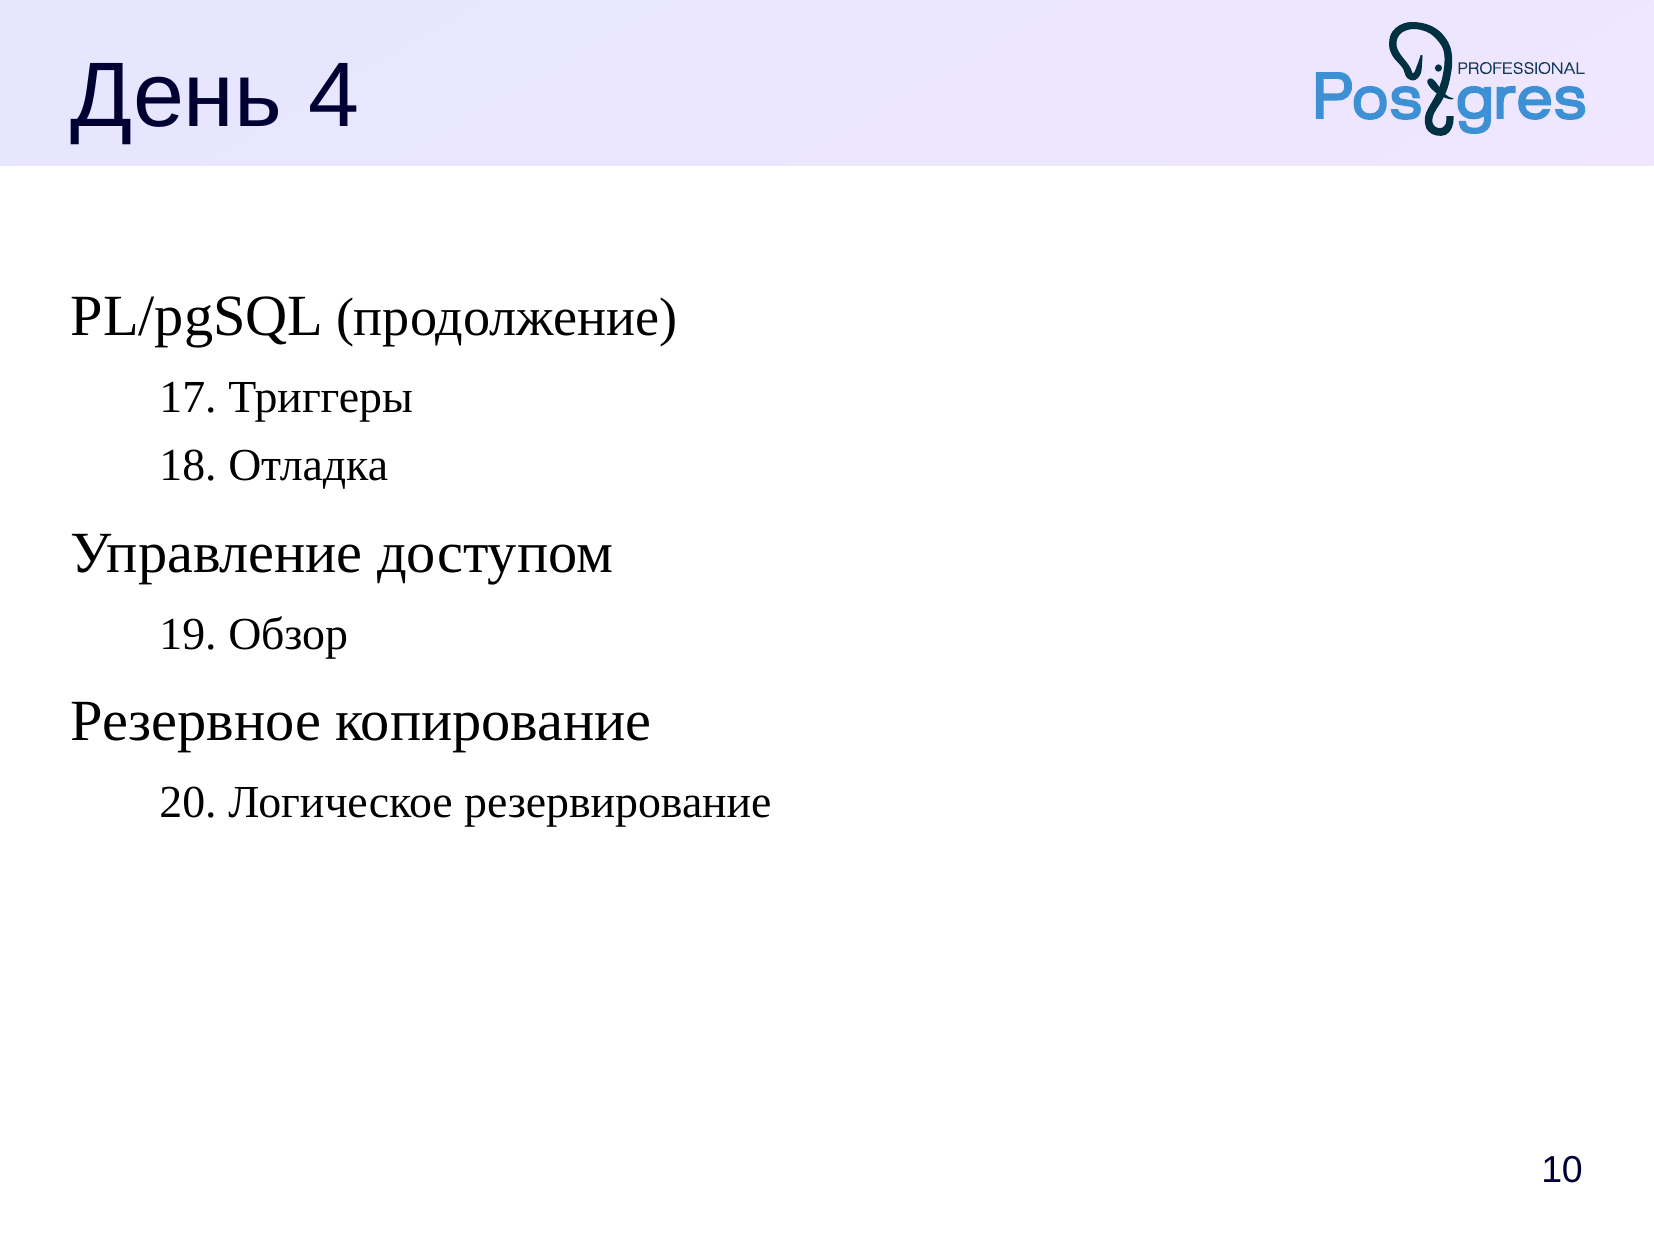

# День 4
PL/pgSQL (продолжение)
17. Триггеры
18. Отладка
Управление доступом
19. Обзор
Резервное копирование
20. Логическое резервирование